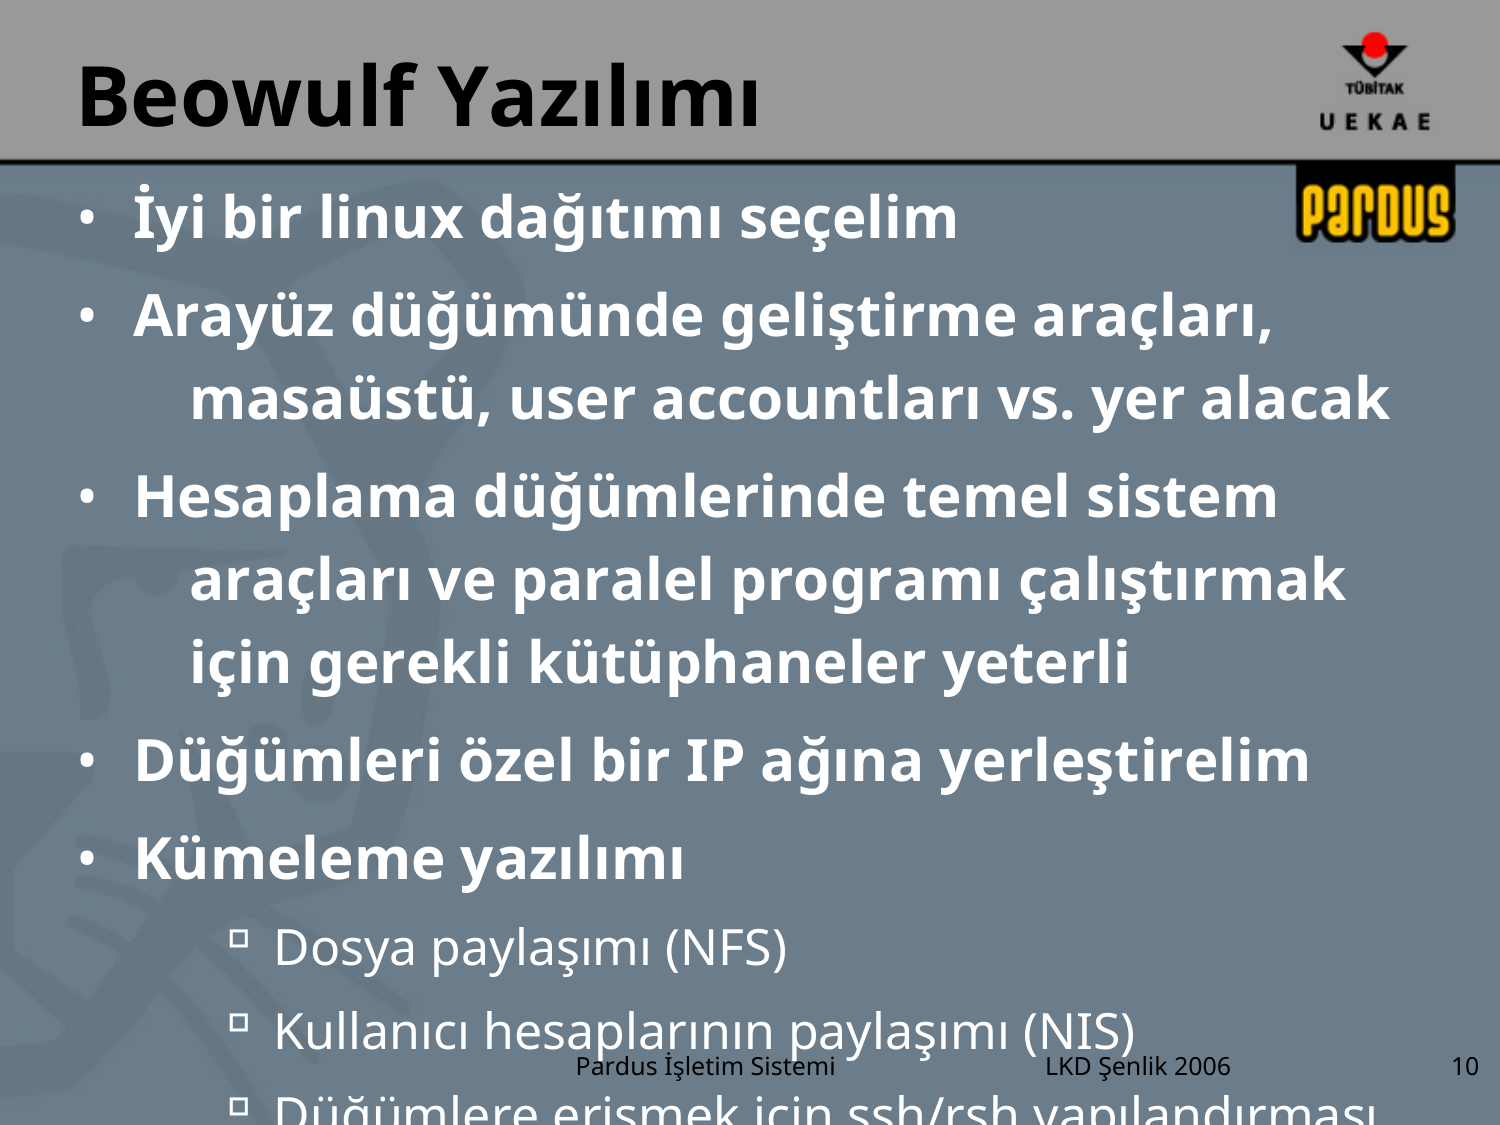

# Beowulf Yazılımı
İyi bir linux dağıtımı seçelim
Arayüz düğümünde geliştirme araçları, masaüstü, user accountları vs. yer alacak
Hesaplama düğümlerinde temel sistem araçları ve paralel programı çalıştırmak için gerekli kütüphaneler yeterli
Düğümleri özel bir IP ağına yerleştirelim
Kümeleme yazılımı
Dosya paylaşımı (NFS)
Kullanıcı hesaplarının paylaşımı (NIS)
Düğümlere erişmek için ssh/rsh yapılandırması